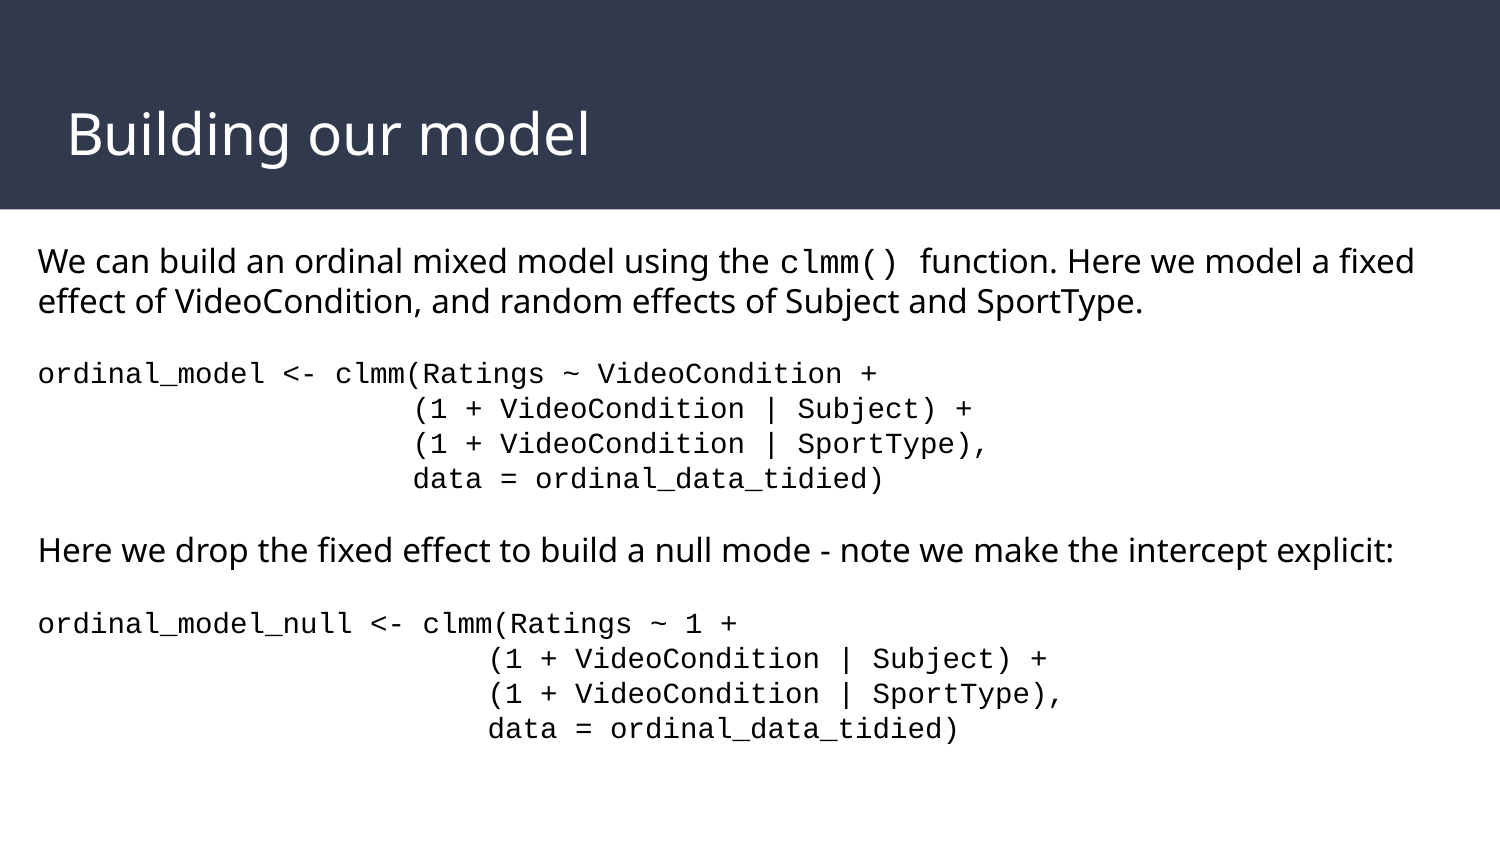

# Building our model
We can build an ordinal mixed model using the clmm() function. Here we model a fixed effect of VideoCondition, and random effects of Subject and SportType.
ordinal_model <- clmm(Ratings ~ VideoCondition +
 	(1 + VideoCondition | Subject) +
 	(1 + VideoCondition | SportType),
 	data = ordinal_data_tidied)
Here we drop the fixed effect to build a null mode - note we make the intercept explicit:
ordinal_model_null <- clmm(Ratings ~ 1 +
 	(1 + VideoCondition | Subject) +
 	(1 + VideoCondition | SportType),
 	data = ordinal_data_tidied)